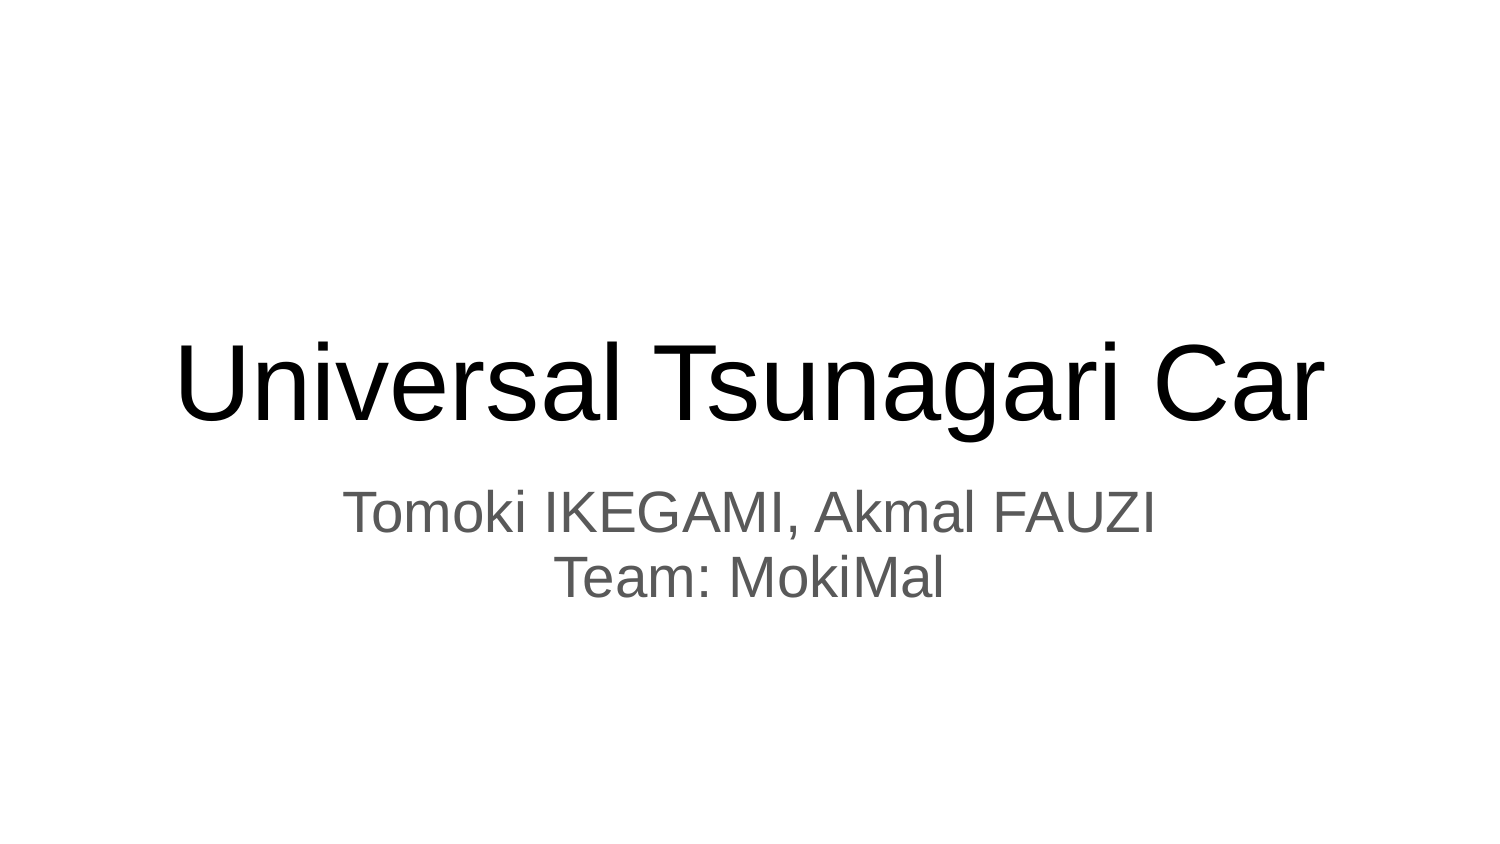

# Universal Tsunagari Car
Tomoki IKEGAMI, Akmal FAUZI
Team: MokiMal